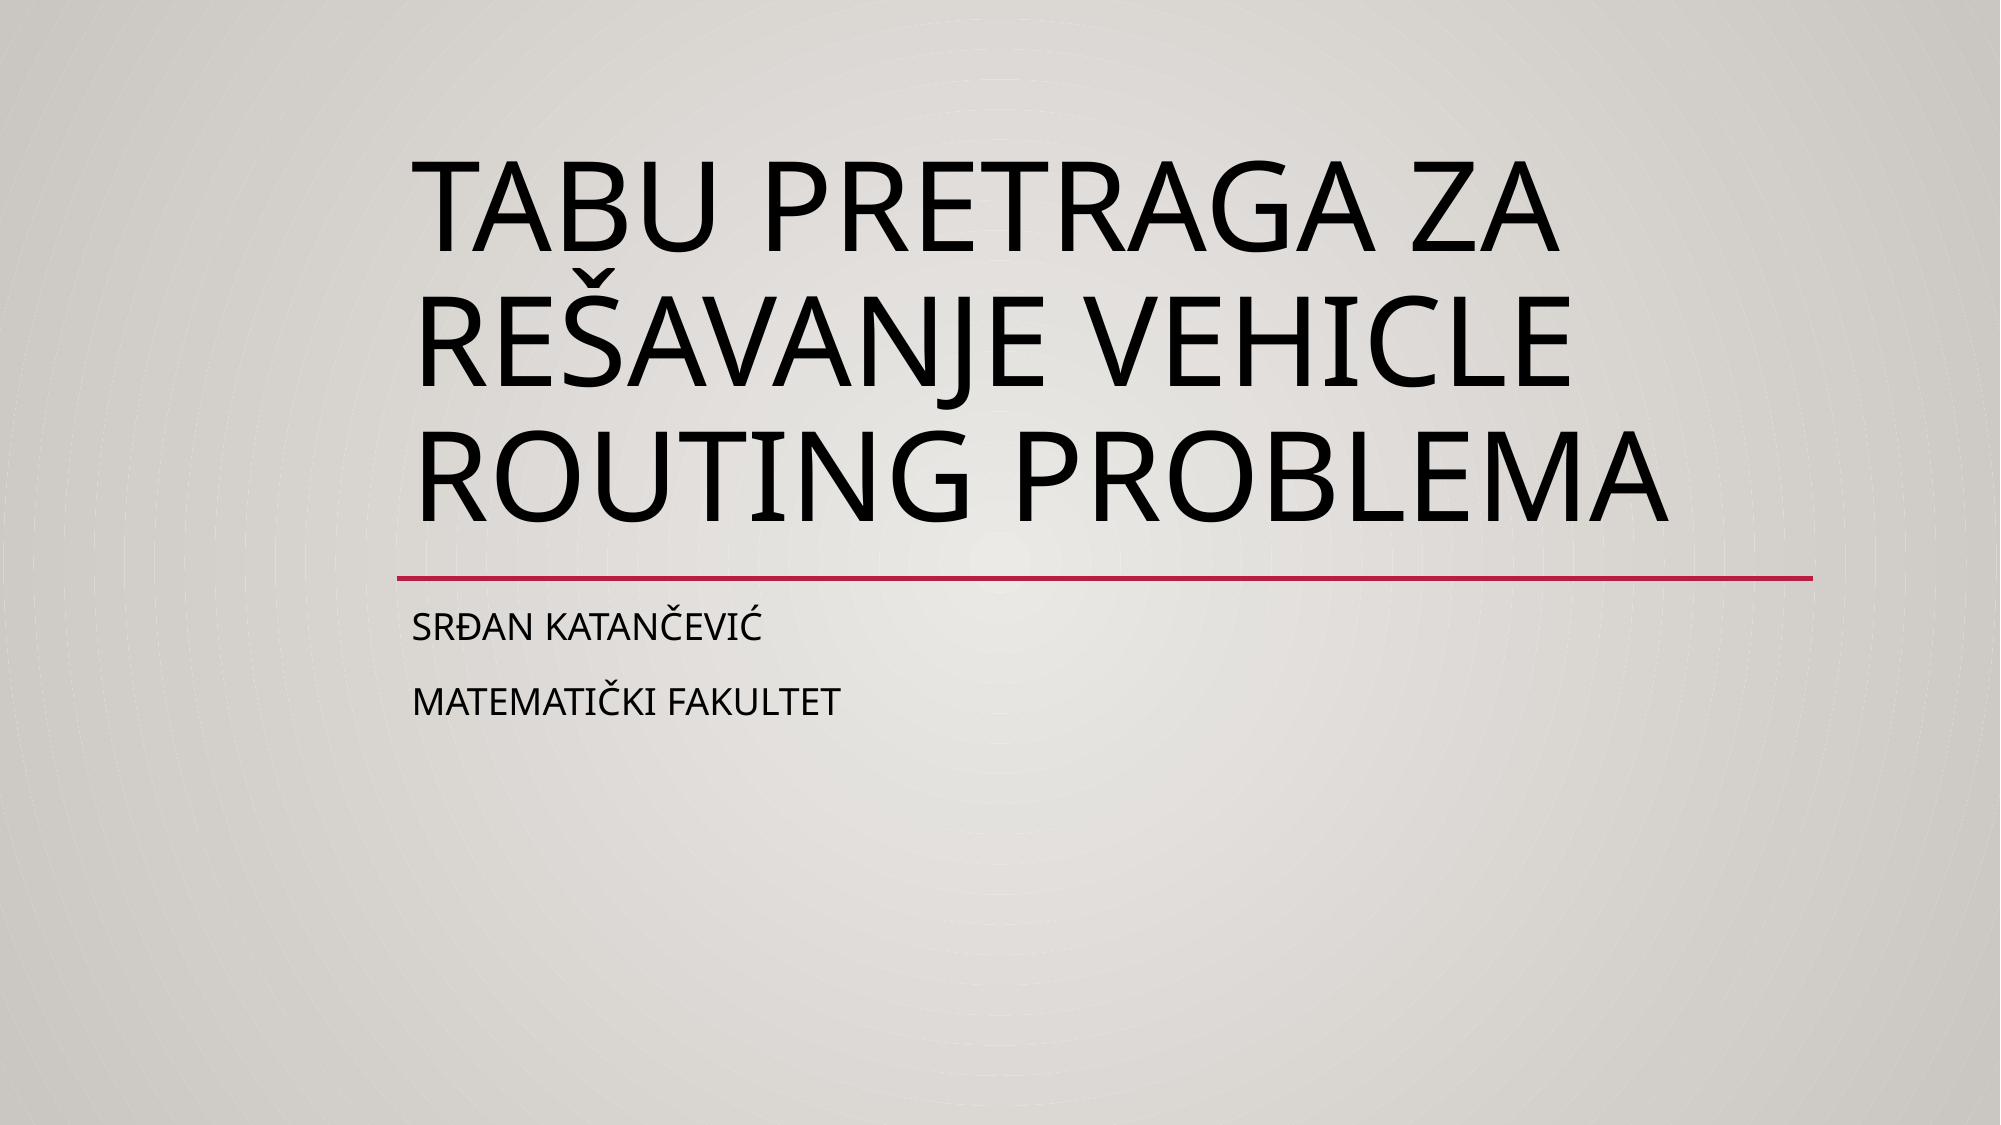

# Tabu pretraga za rešavanje vehicle routing problema
Srđan katančević
Matematički fakultet